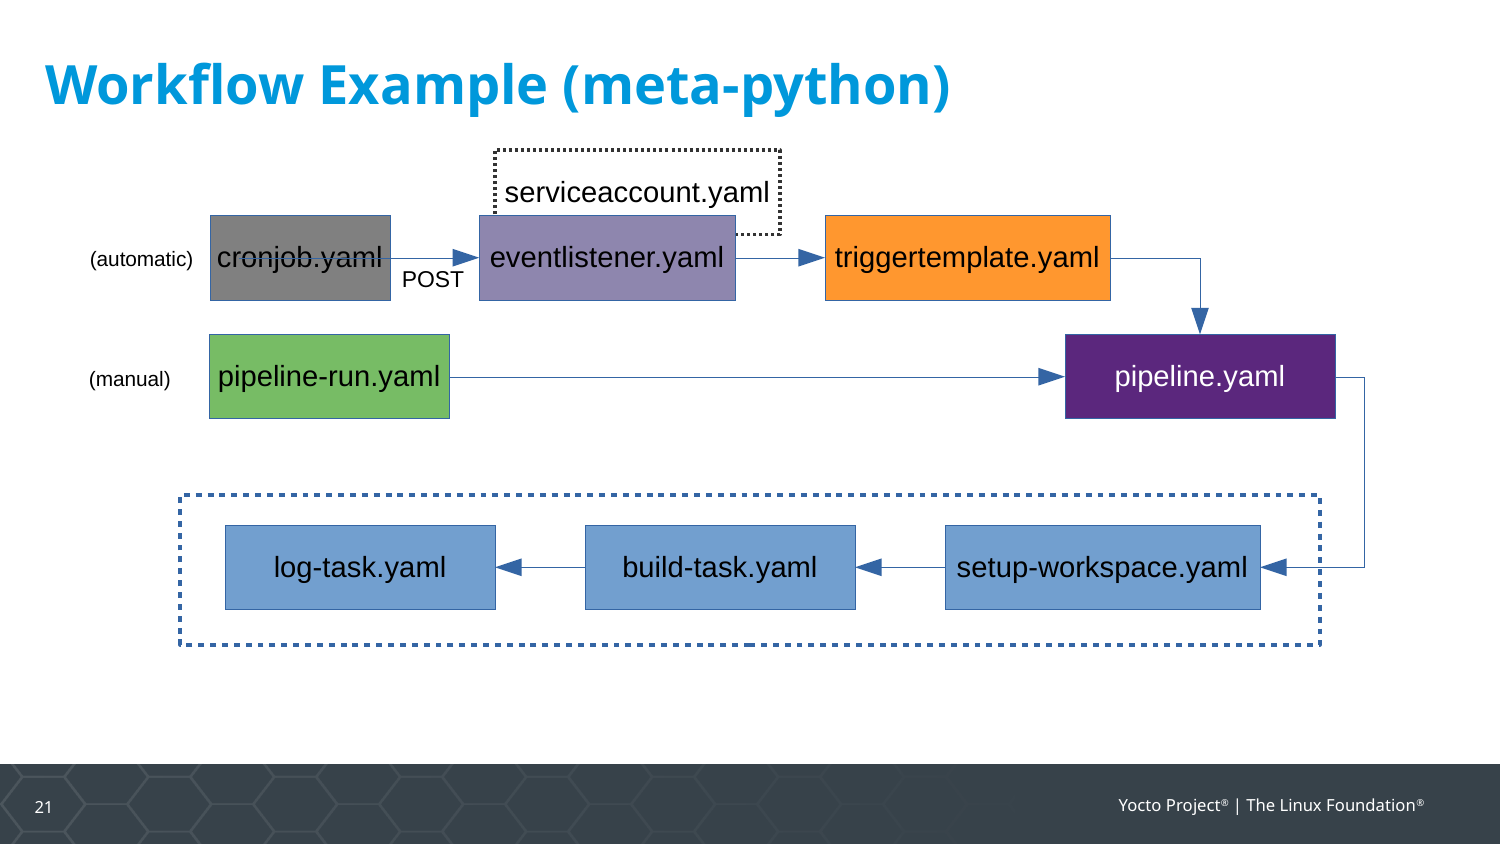

# Workflow Example (meta-python)
serviceaccount.yaml
cronjob.yaml
eventlistener.yaml
triggertemplate.yaml
(automatic)
POST
pipeline-run.yaml
pipeline.yaml
(manual)
log-task.yaml
build-task.yaml
setup-workspace.yaml